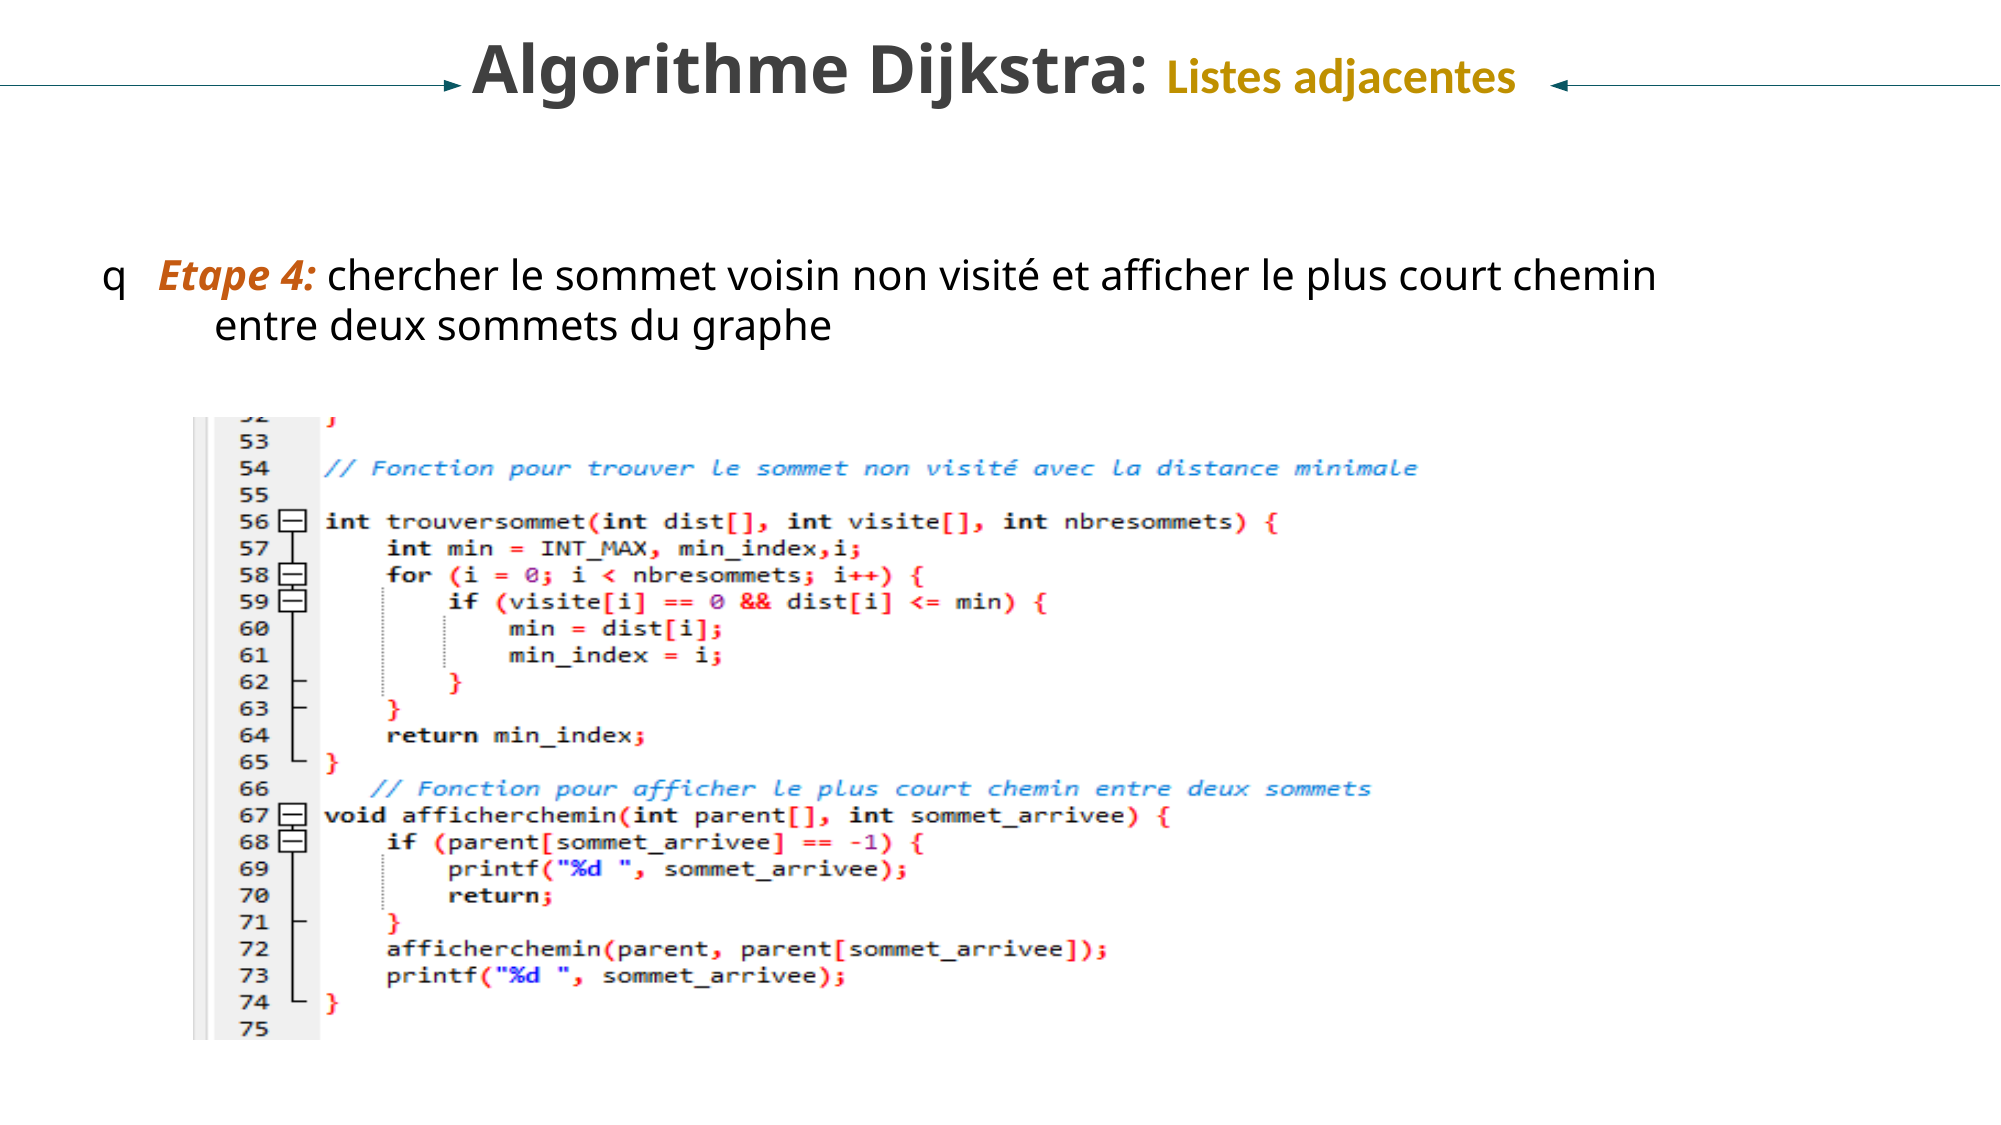

Algorithme Dijkstra: Listes adjacentes
# Analyse du projet : diapositive 3
Etape 4: chercher le sommet voisin non visité et afficher le plus court chemin entre deux sommets du graphe